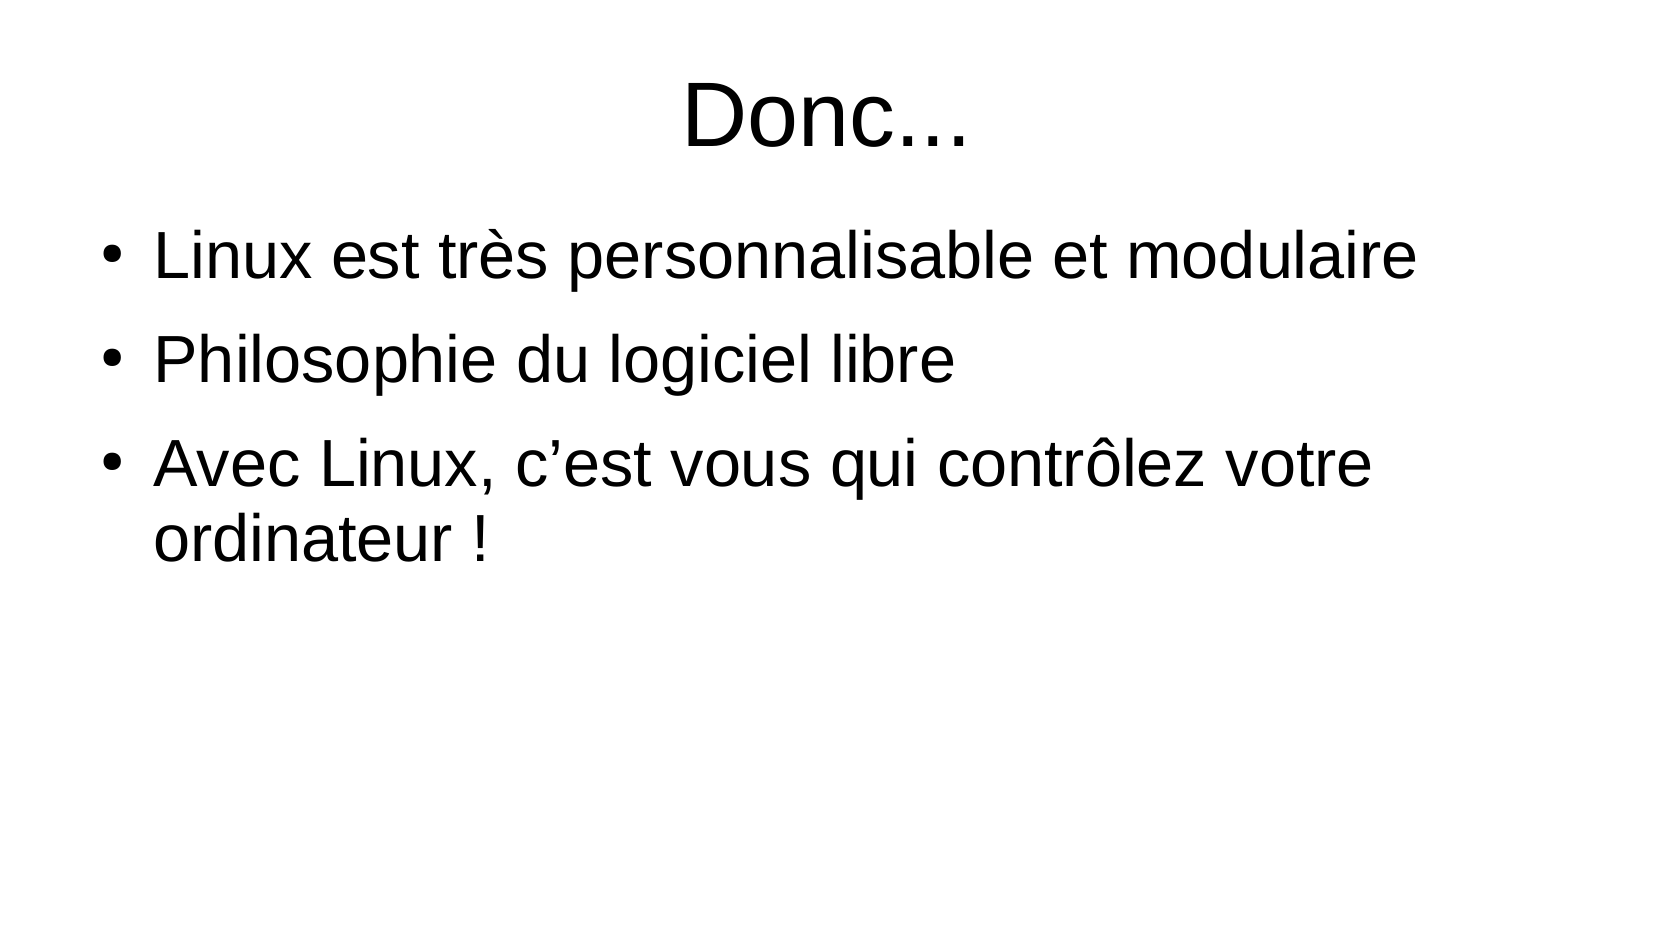

# Donc...
Linux est très personnalisable et modulaire
Philosophie du logiciel libre
Avec Linux, c’est vous qui contrôlez votre ordinateur !